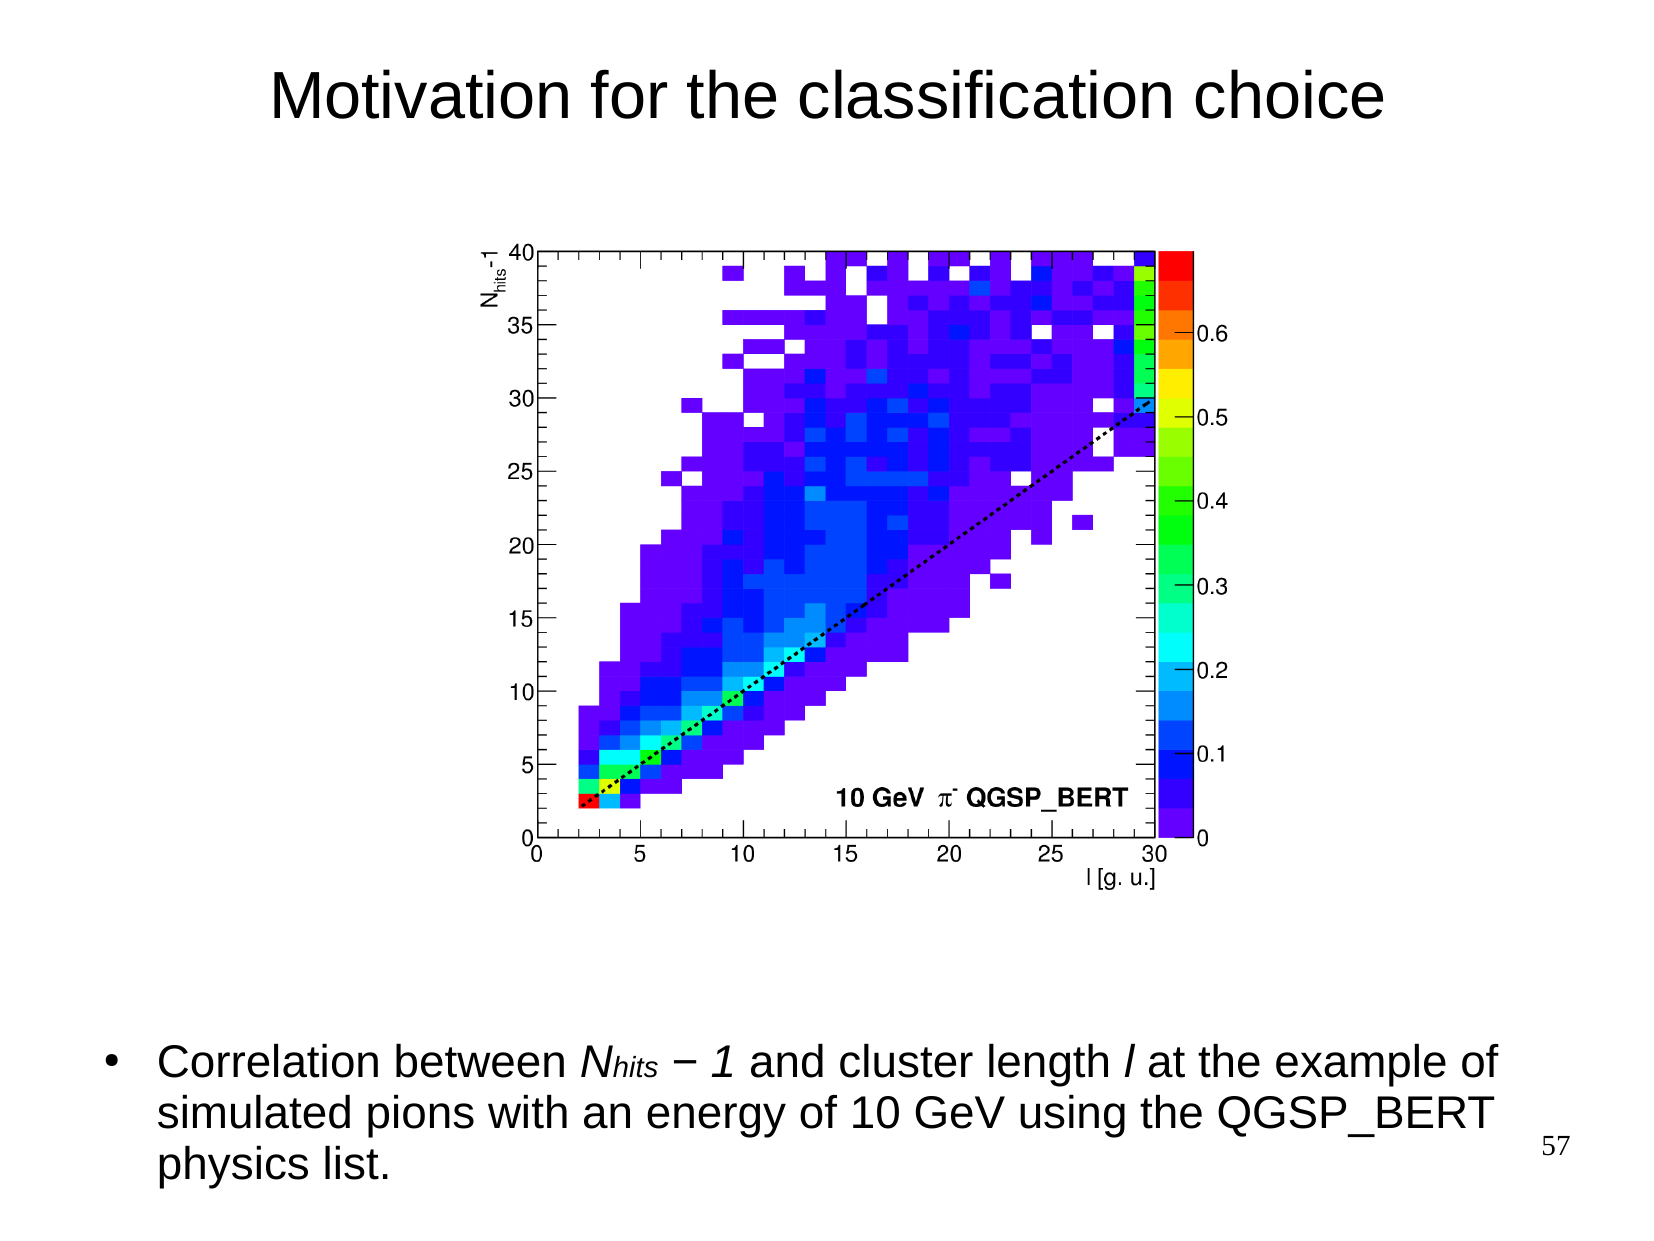

# Motivation for the classification choice
Correlation between Nhits − 1 and cluster length l at the example of simulated pions with an energy of 10 GeV using the QGSP_BERT physics list.
57